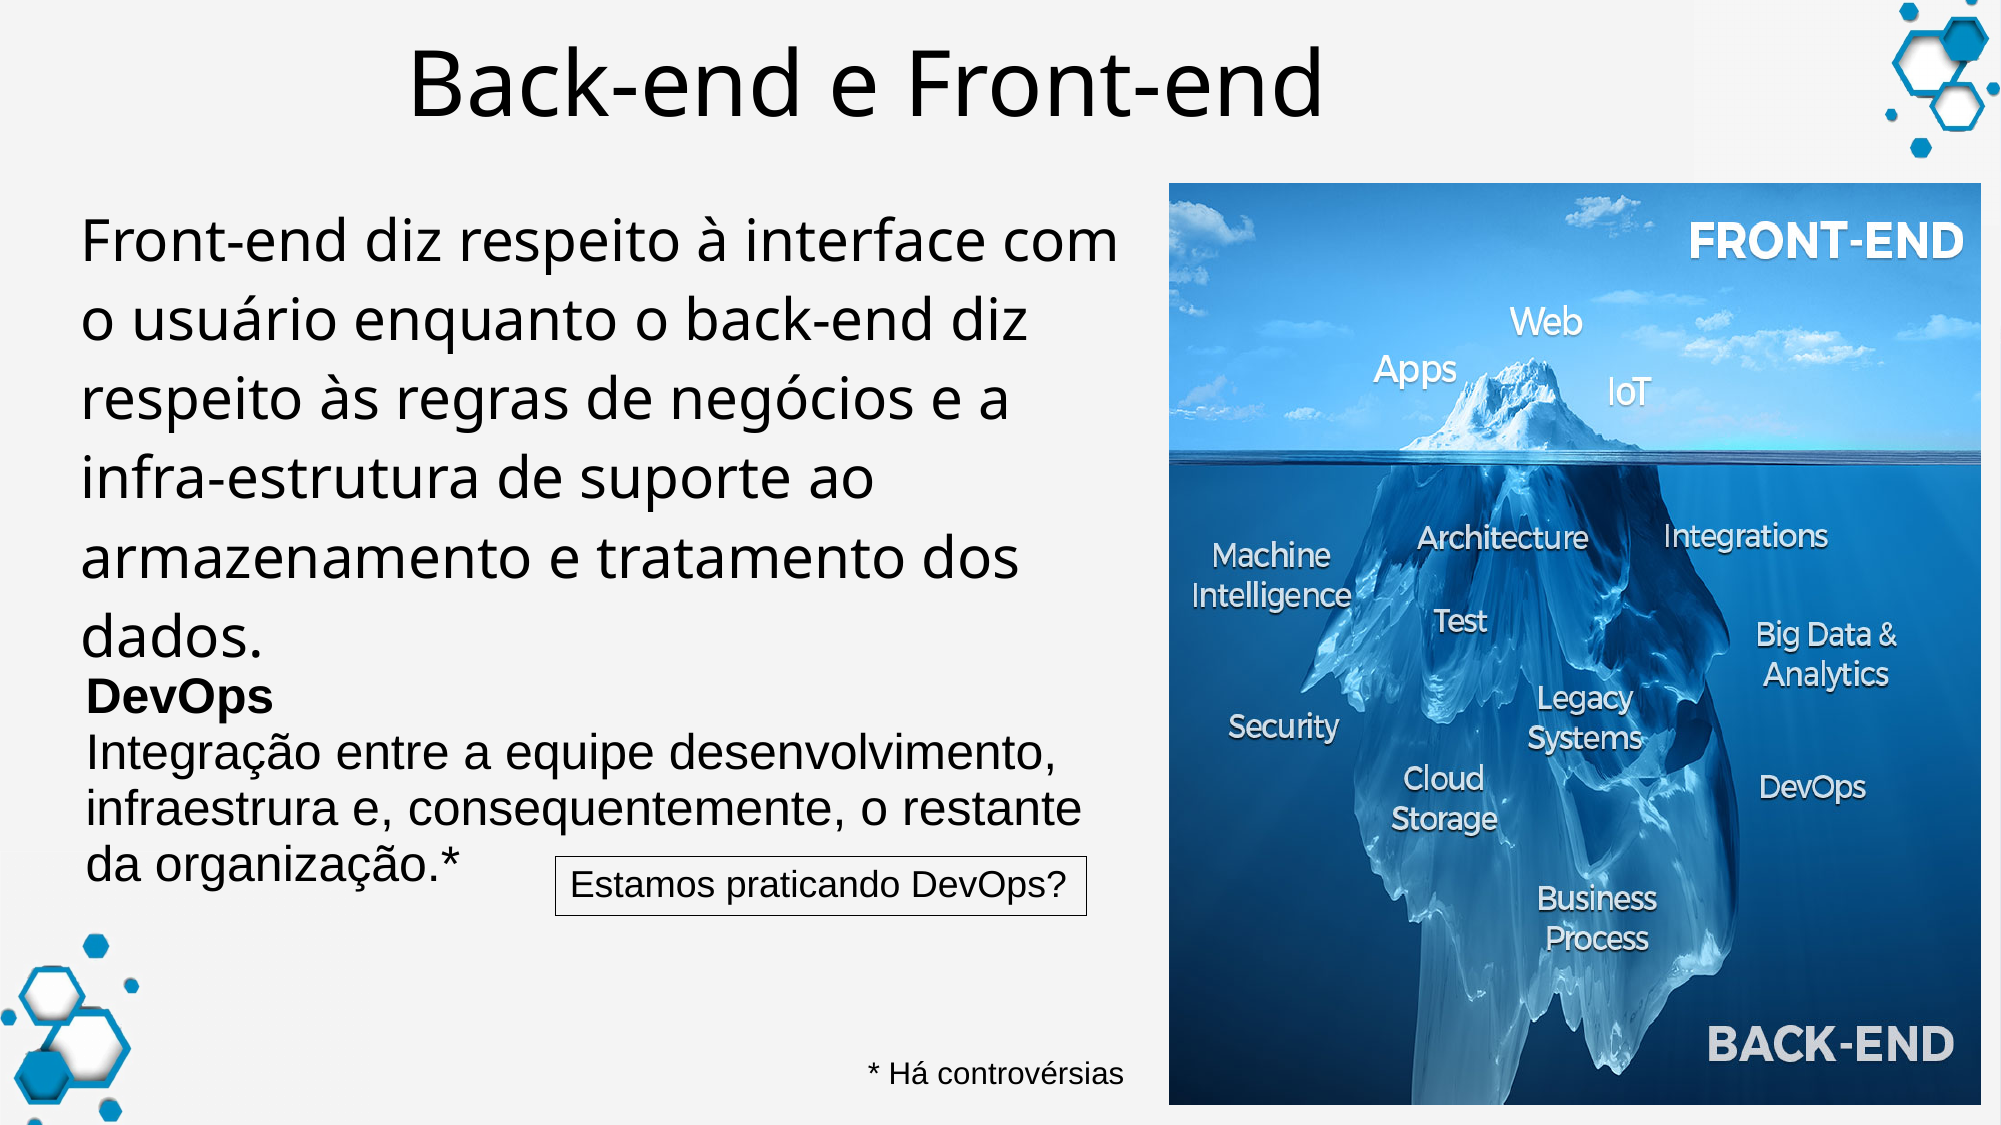

# Back-end e Front-end
Front-end diz respeito à interface com o usuário enquanto o back-end diz respeito às regras de negócios e a infra-estrutura de suporte ao armazenamento e tratamento dos dados.
DevOps
Integração entre a equipe desenvolvimento, infraestrura e, consequentemente, o restante da organização.*
Estamos praticando DevOps?
* Há controvérsias